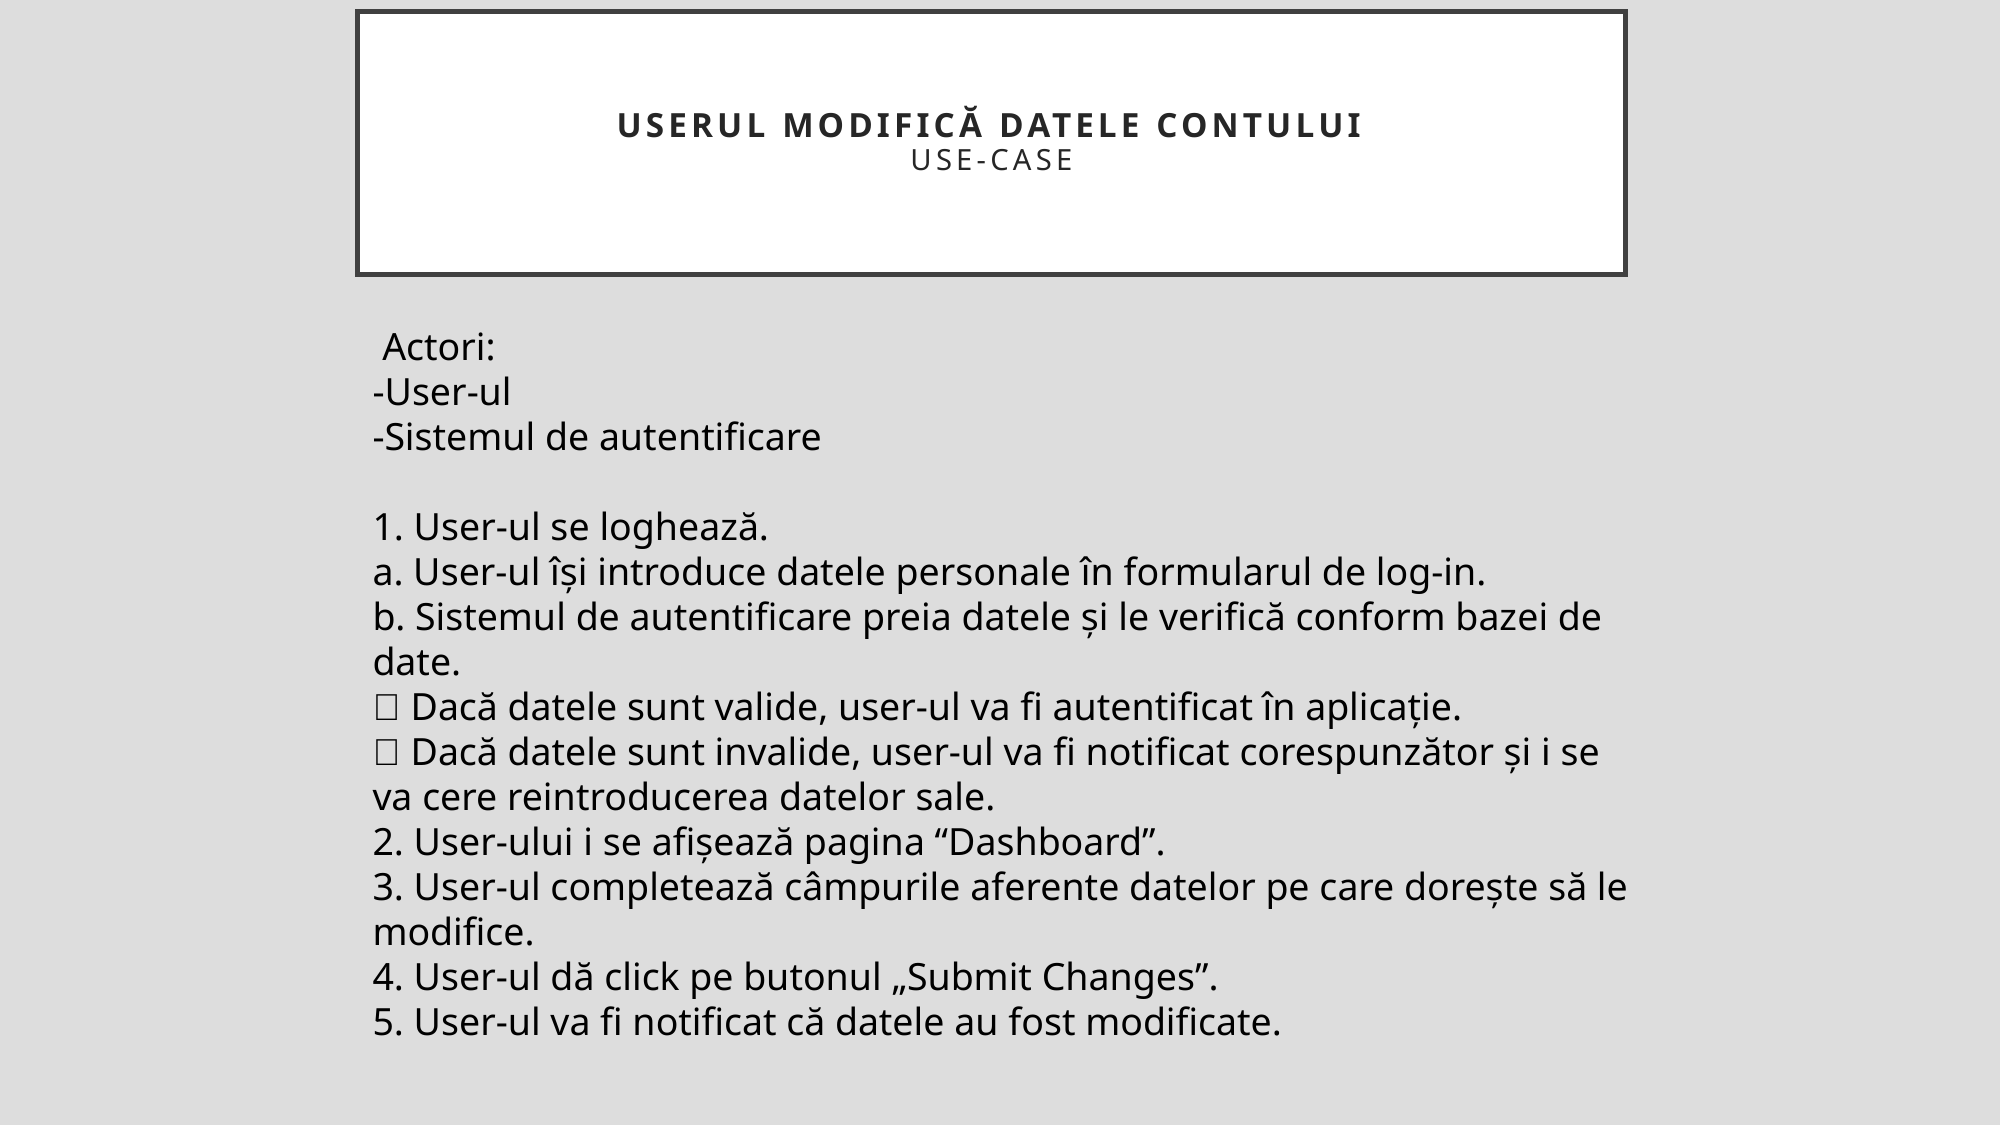

# Userul modifică datele contului Use-Case
 Actori:
-User-ul
-Sistemul de autentificare
1. User-ul se loghează.
a. User-ul își introduce datele personale în formularul de log-in.
b. Sistemul de autentificare preia datele și le verifică conform bazei de date.
 Dacă datele sunt valide, user-ul va fi autentificat în aplicație.
 Dacă datele sunt invalide, user-ul va fi notificat corespunzător și i se
va cere reintroducerea datelor sale.
2. User-ului i se afișează pagina “Dashboard”.
3. User-ul completează câmpurile aferente datelor pe care dorește să le modifice.
4. User-ul dă click pe butonul „Submit Changes”.
5. User-ul va fi notificat că datele au fost modificate.